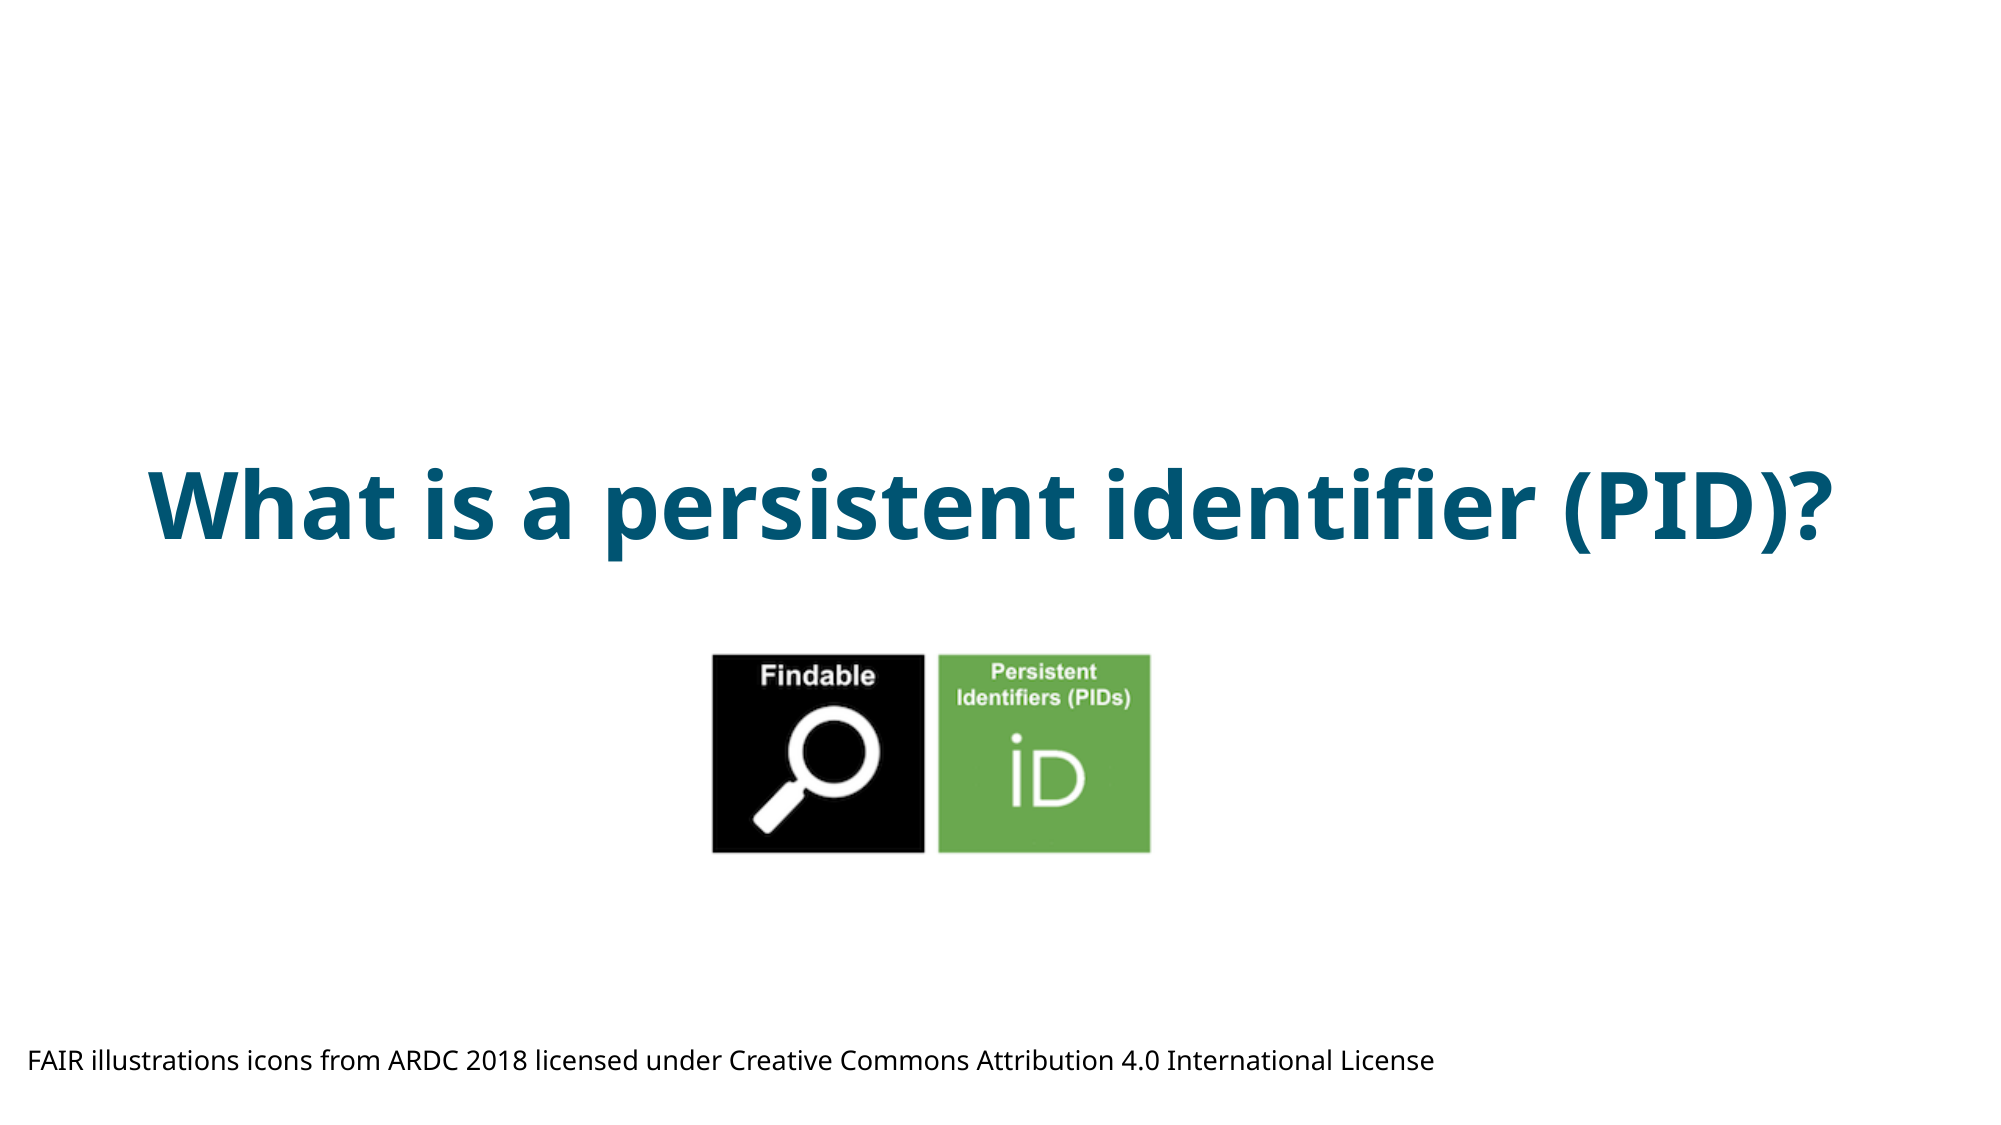

# What is a persistent identifier (PID)?
FAIR illustrations icons from ARDC 2018 licensed under Creative Commons Attribution 4.0 International License